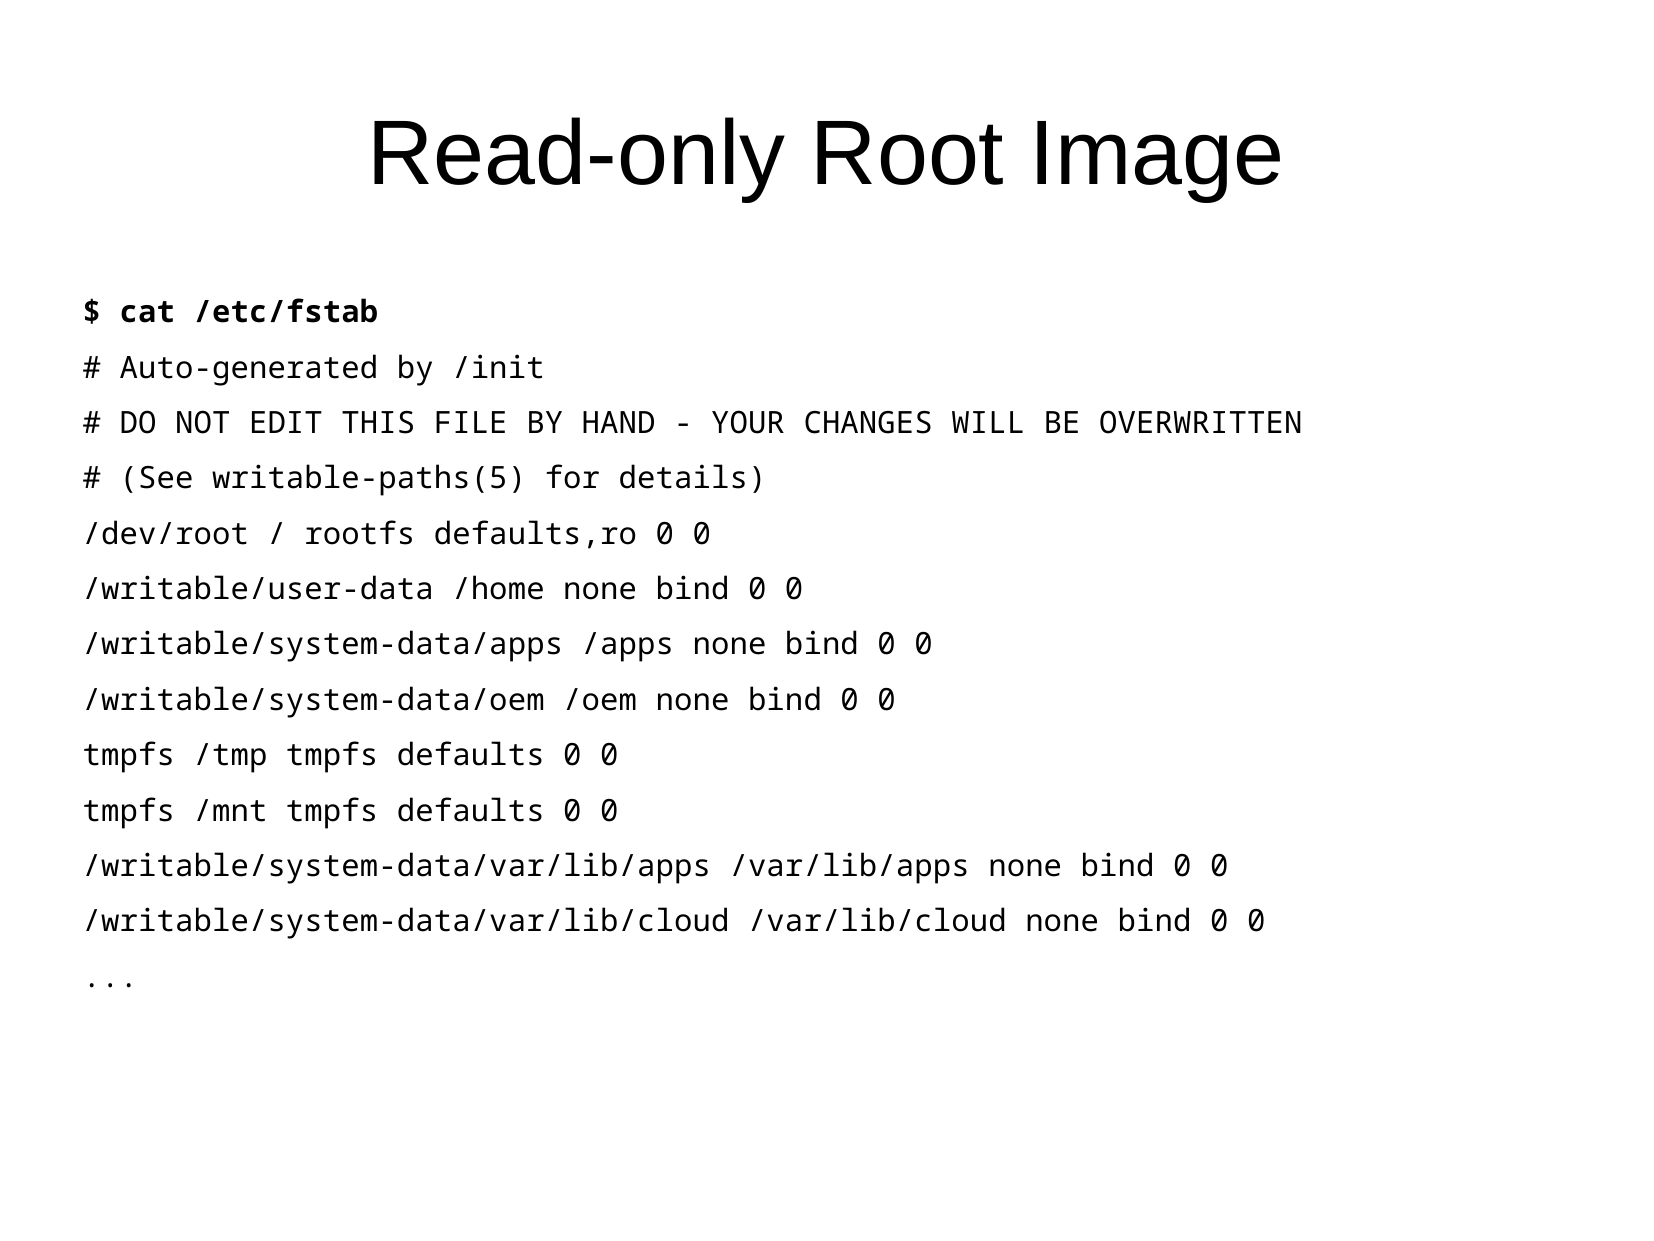

# Read-only Root Image
$ cat /etc/fstab
# Auto-generated by /init
# DO NOT EDIT THIS FILE BY HAND - YOUR CHANGES WILL BE OVERWRITTEN
# (See writable-paths(5) for details)
/dev/root / rootfs defaults,ro 0 0
/writable/user-data /home none bind 0 0
/writable/system-data/apps /apps none bind 0 0
/writable/system-data/oem /oem none bind 0 0
tmpfs /tmp tmpfs defaults 0 0
tmpfs /mnt tmpfs defaults 0 0
/writable/system-data/var/lib/apps /var/lib/apps none bind 0 0
/writable/system-data/var/lib/cloud /var/lib/cloud none bind 0 0
...